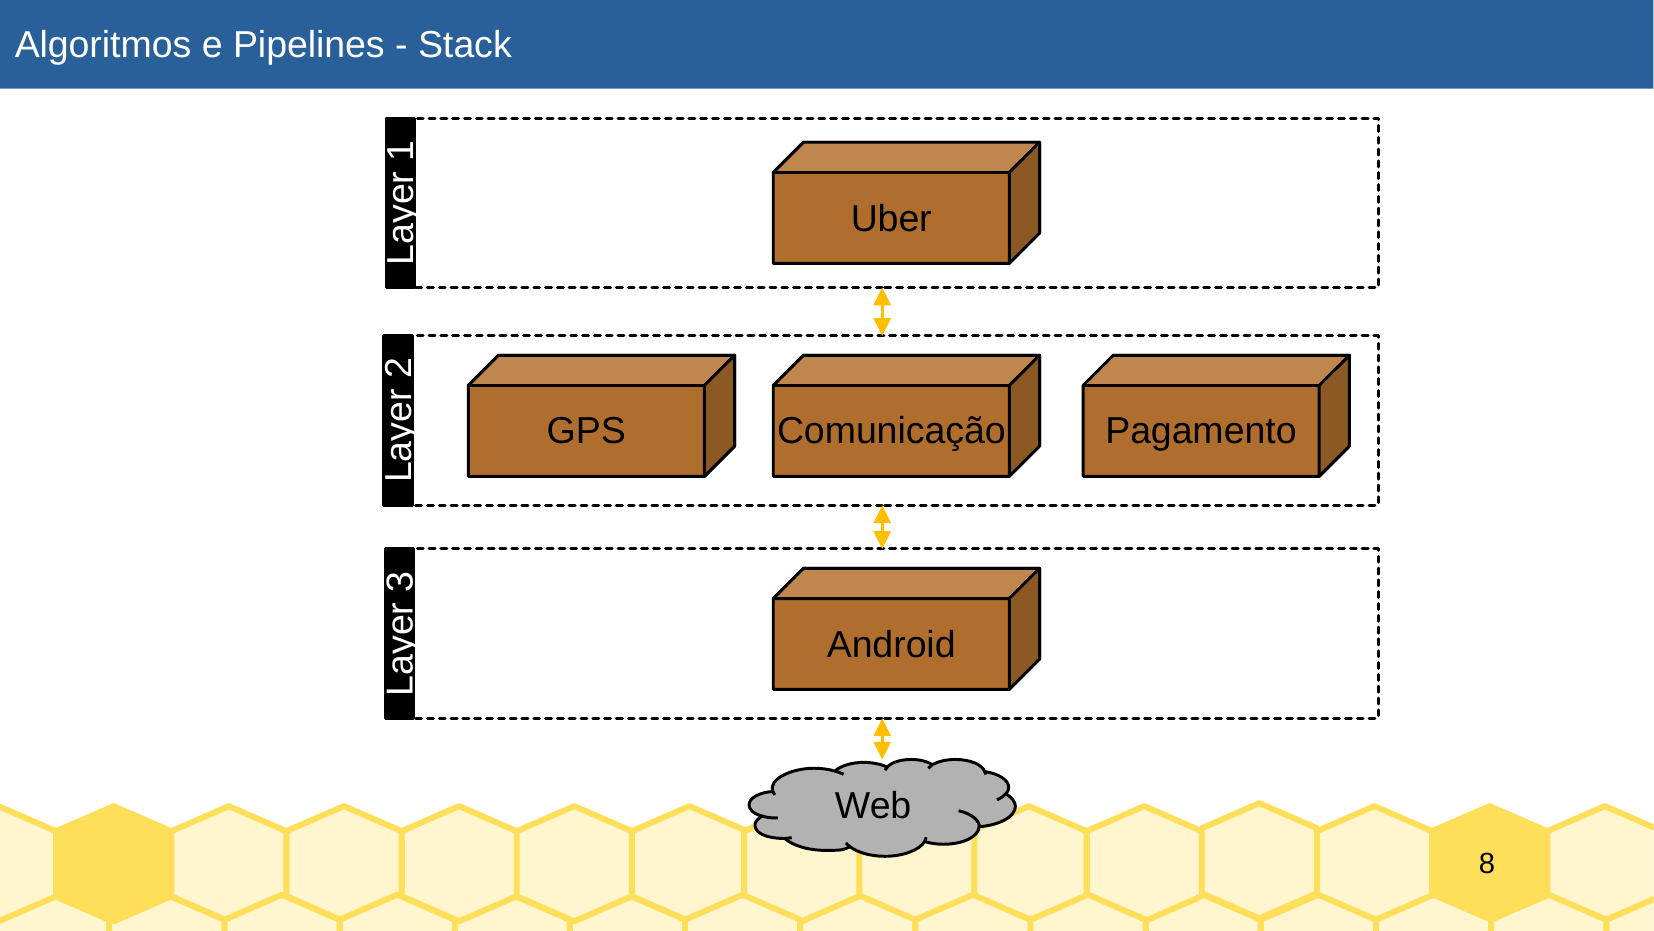

Algoritmos e Pipelines - Stack
Uber
Layer 1
GPS
Comunicação
Pagamento
Layer 2
Android
Layer 3
Web